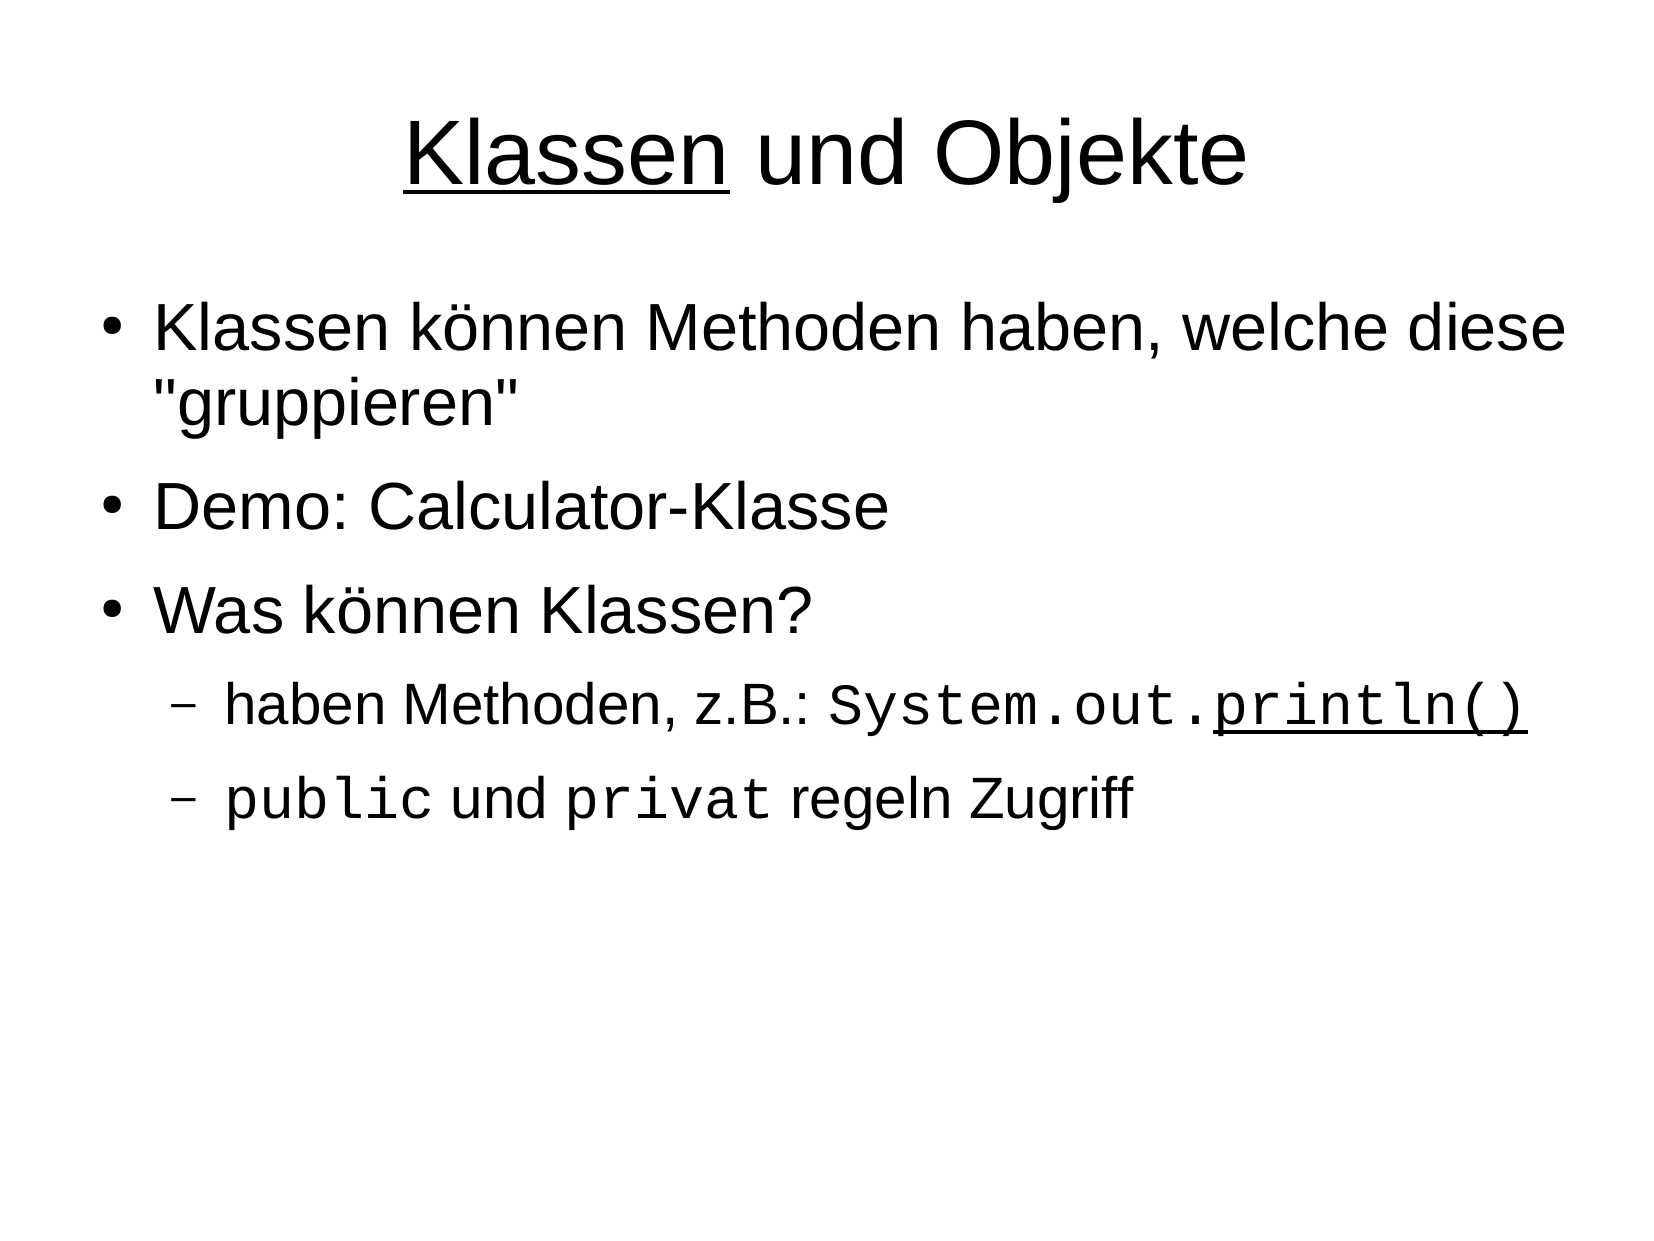

# Klassen und Objekte
Klassen können Methoden haben, welche diese "gruppieren"
Demo: Calculator-Klasse
Was können Klassen?
haben Methoden, z.B.: System.out.println()
public und privat regeln Zugriff